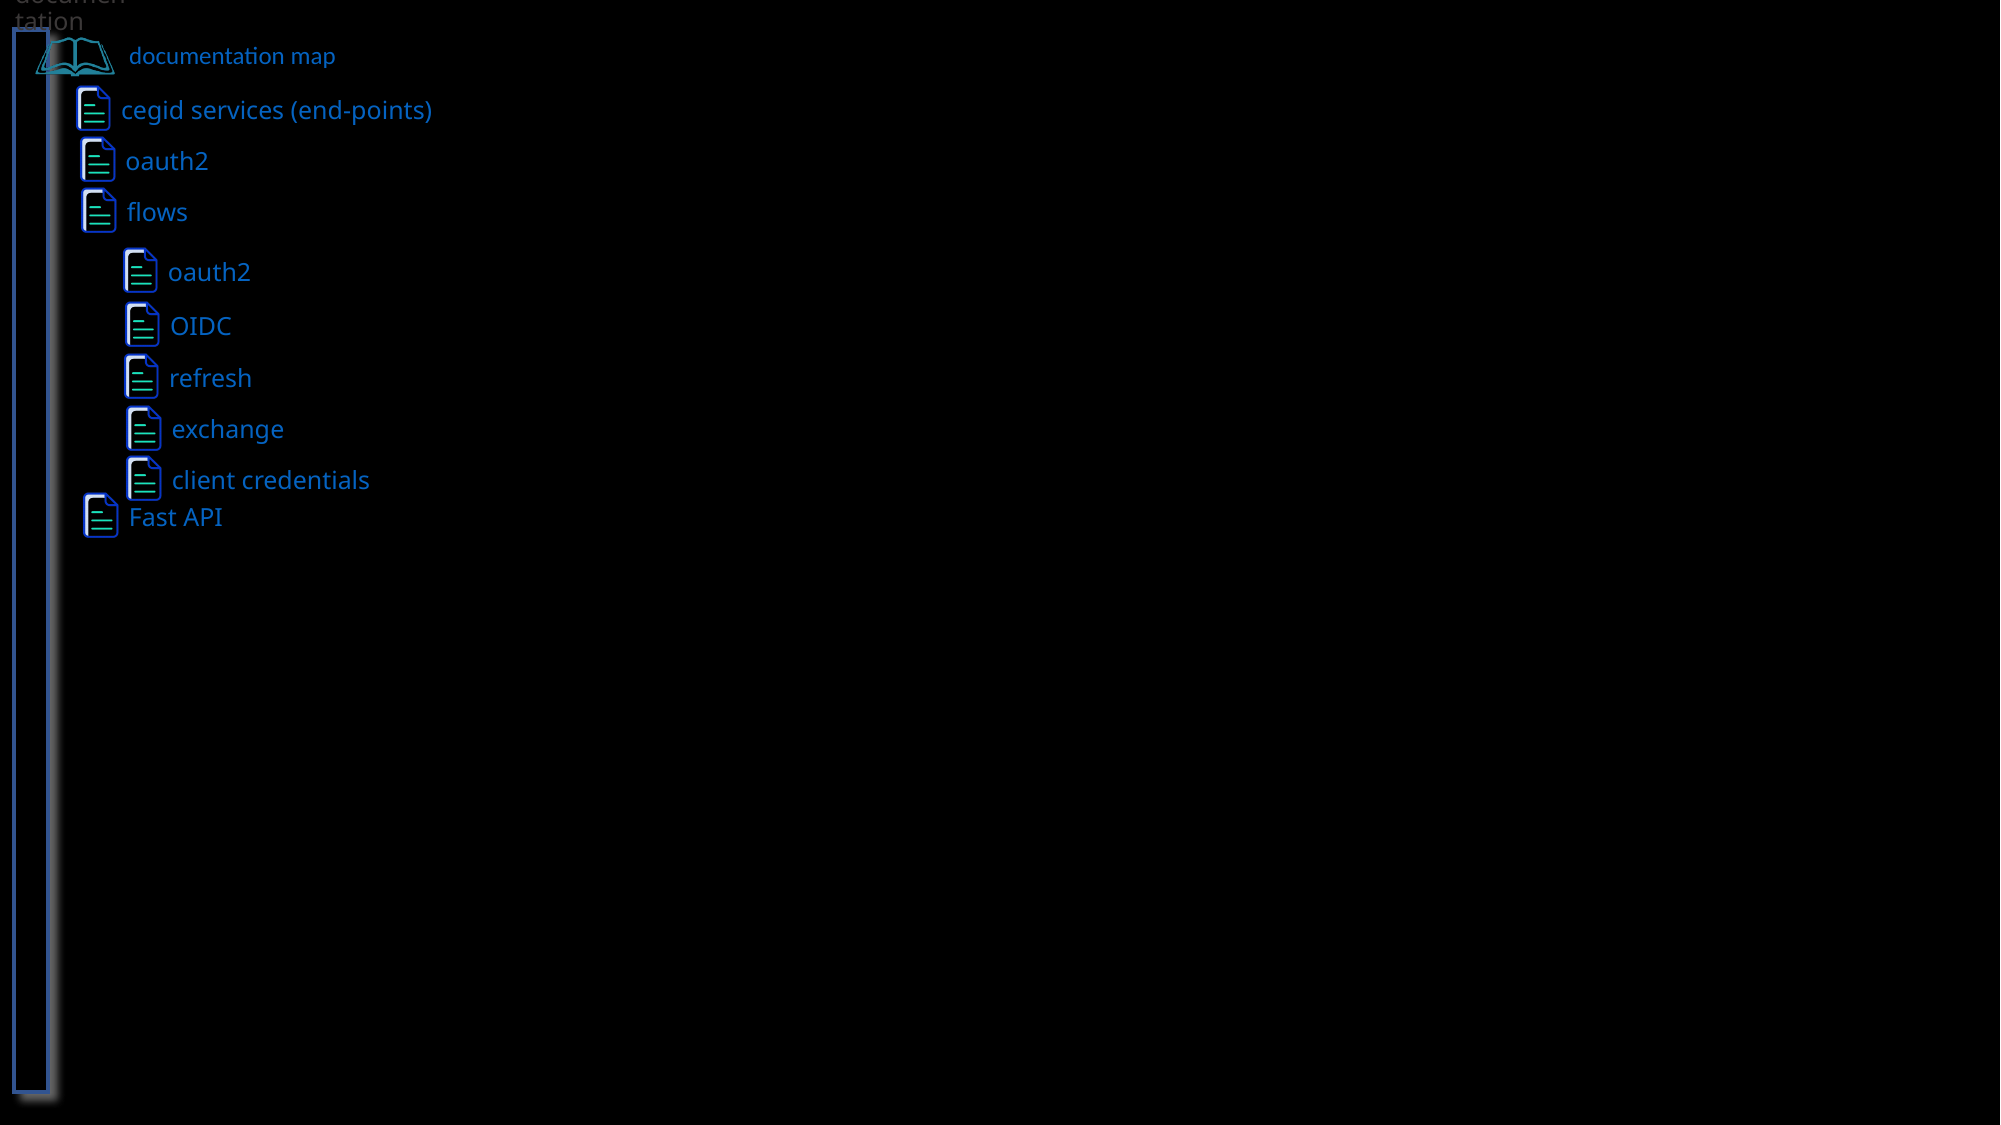

# 1.1.2 documentation
documentation map
cegid services (end-points)
oauth2
flows
oauth2
OIDC
refresh
exchange
client credentials
Fast API